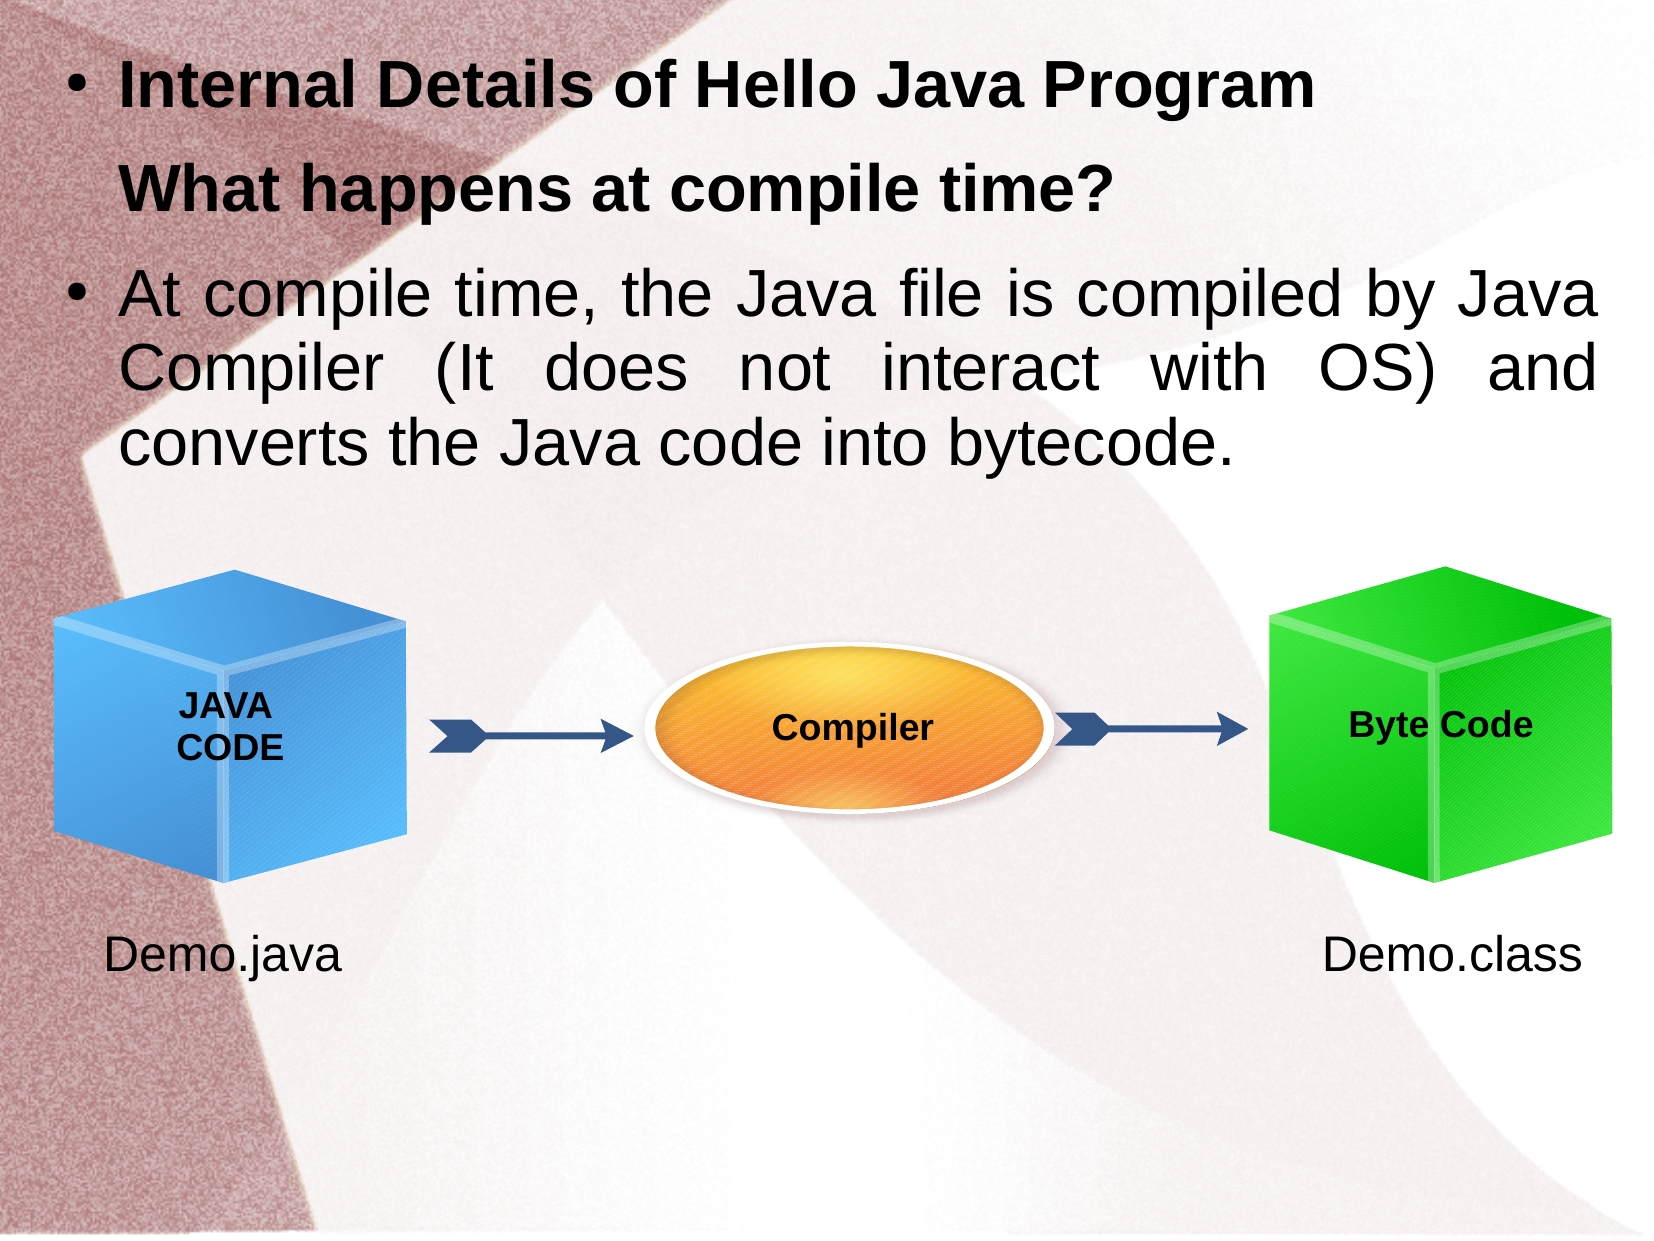

# Internal Details of Hello Java Program
What happens at compile time?
At compile time, the Java file is compiled by Java Compiler (It does not interact with OS) and converts the Java code into bytecode.
 Demo.java												 Demo.class
Byte Code
JAVA
CODE
Compiler